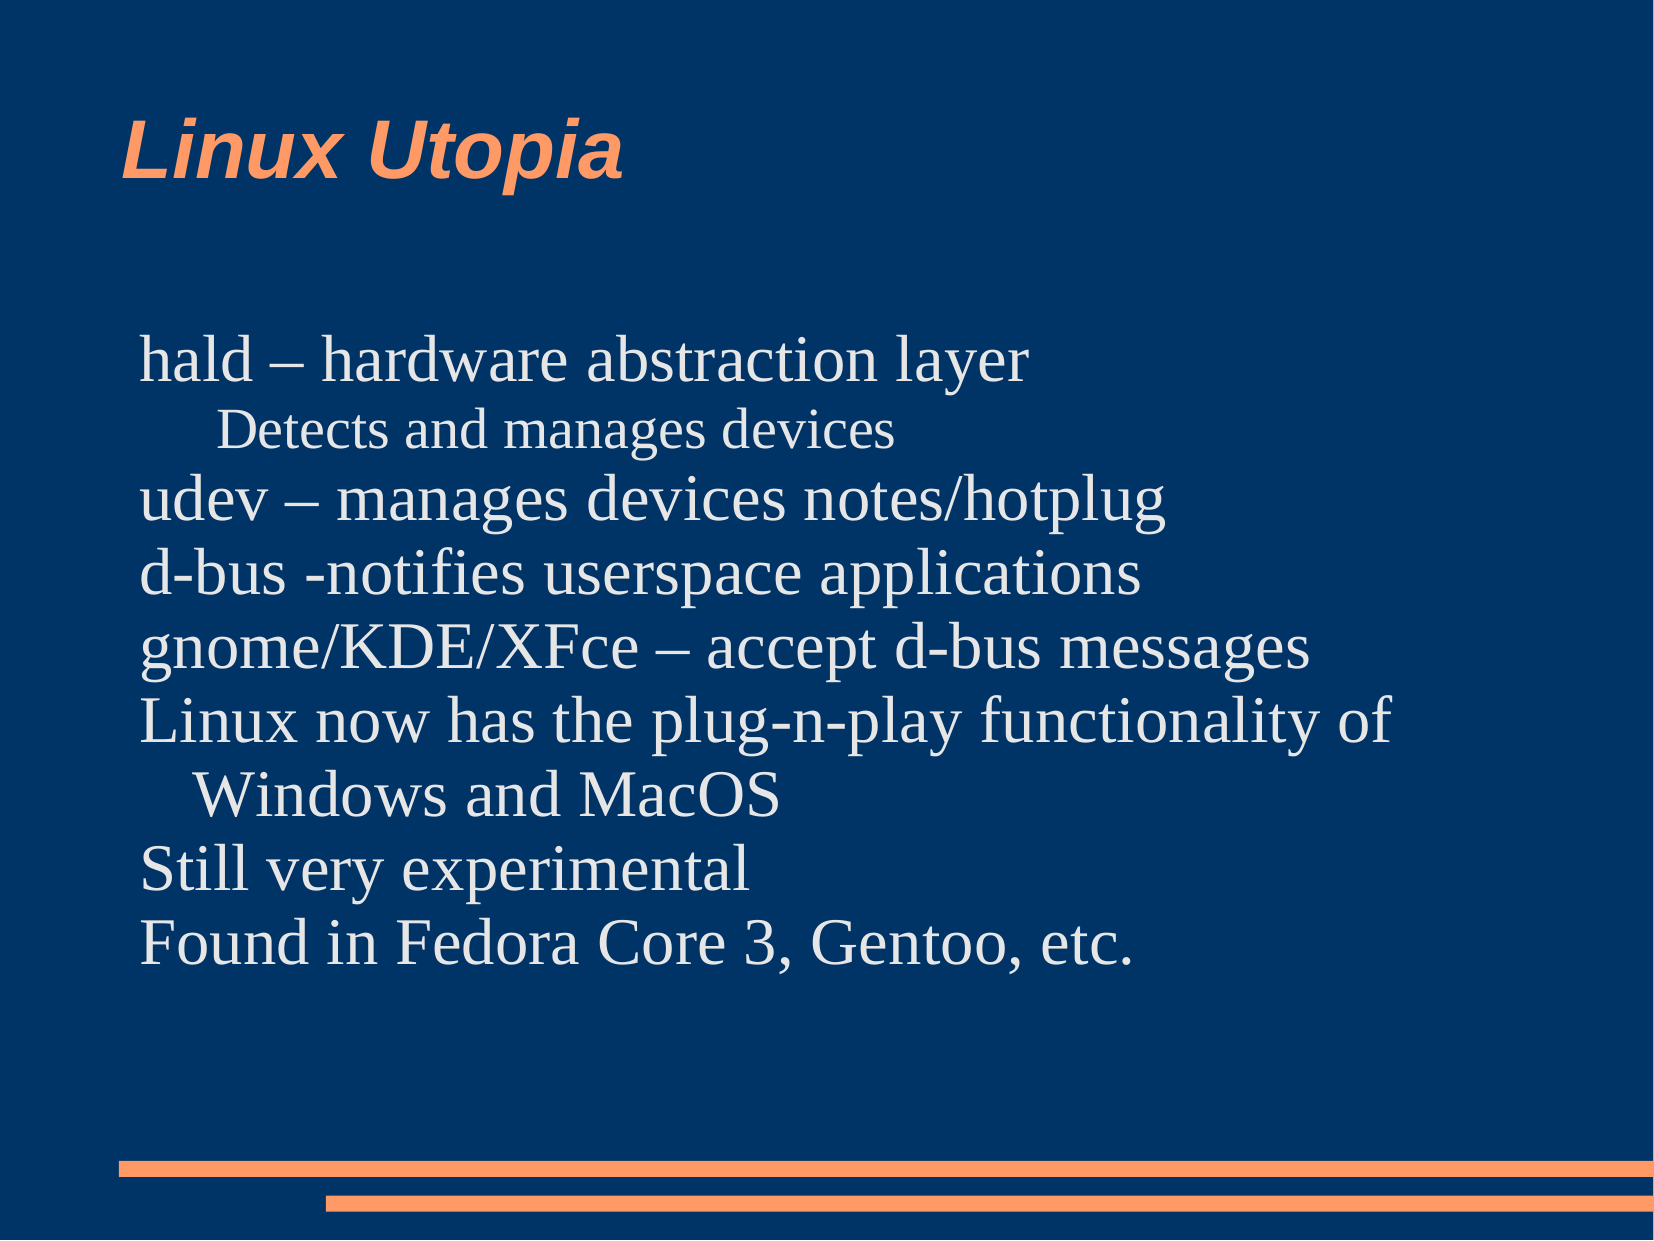

# Linux Utopia
hald – hardware abstraction layer
Detects and manages devices
udev – manages devices notes/hotplug
d-bus -notifies userspace applications
gnome/KDE/XFce – accept d-bus messages
Linux now has the plug-n-play functionality of Windows and MacOS
Still very experimental
Found in Fedora Core 3, Gentoo, etc.